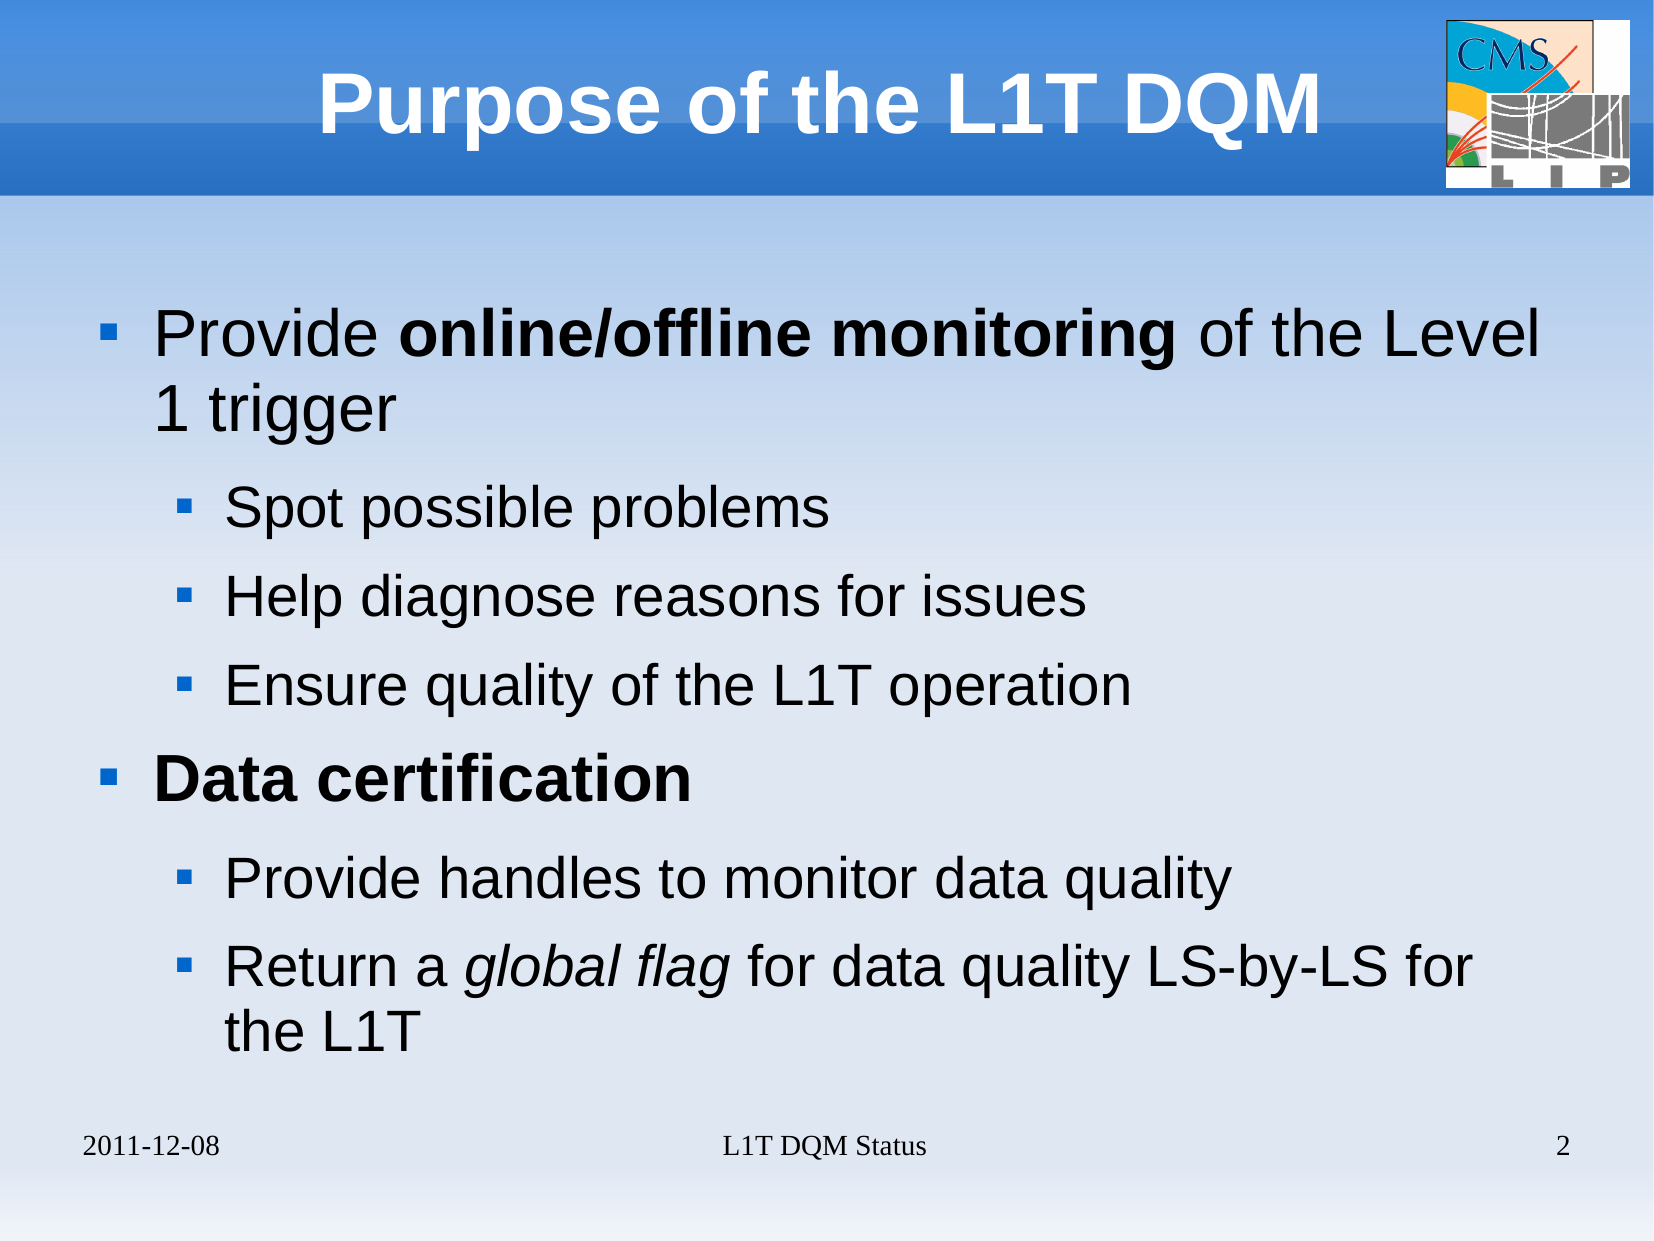

# Purpose of the L1T DQM
Provide online/offline monitoring of the Level 1 trigger
Spot possible problems
Help diagnose reasons for issues
Ensure quality of the L1T operation
Data certification
Provide handles to monitor data quality
Return a global flag for data quality LS-by-LS for the L1T
2011-12-08
L1T DQM Status
2